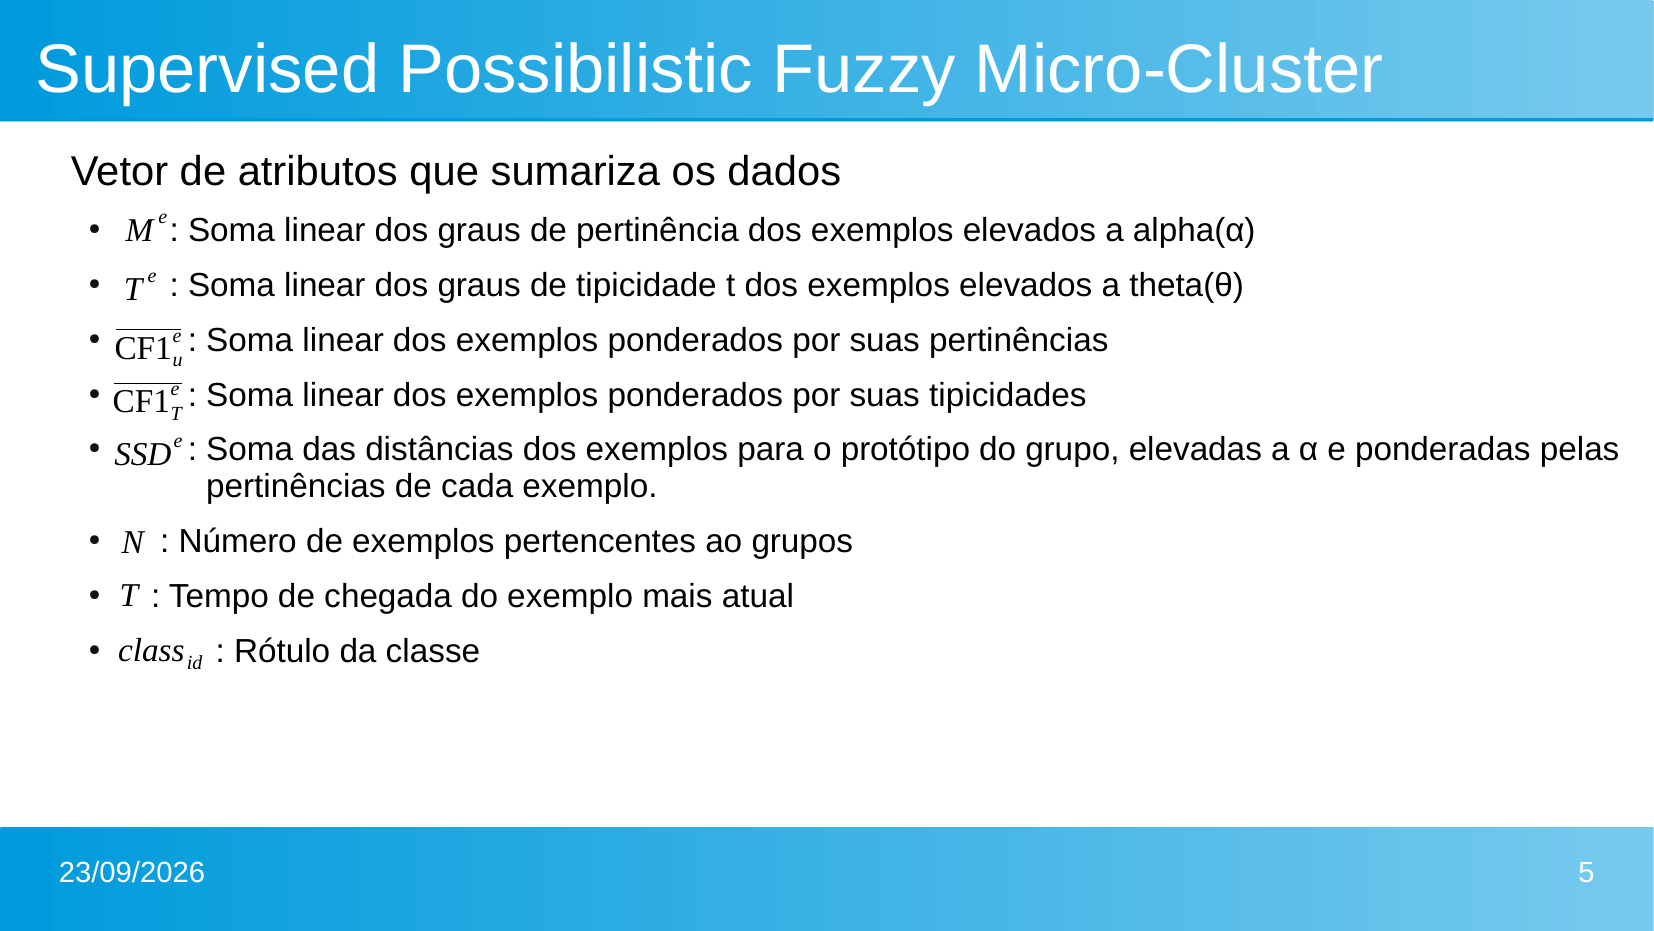

# Supervised Possibilistic Fuzzy Micro-Cluster
Vetor de atributos que sumariza os dados
 : Soma linear dos graus de pertinência dos exemplos elevados a alpha(α)
 : Soma linear dos graus de tipicidade t dos exemplos elevados a theta(θ)
 : Soma linear dos exemplos ponderados por suas pertinências
 : Soma linear dos exemplos ponderados por suas tipicidades
 : Soma das distâncias dos exemplos para o protótipo do grupo, elevadas a α e ponderadas pelas pertinências de cada exemplo.
 : Número de exemplos pertencentes ao grupos
 : Tempo de chegada do exemplo mais atual
 : Rótulo da classe
5